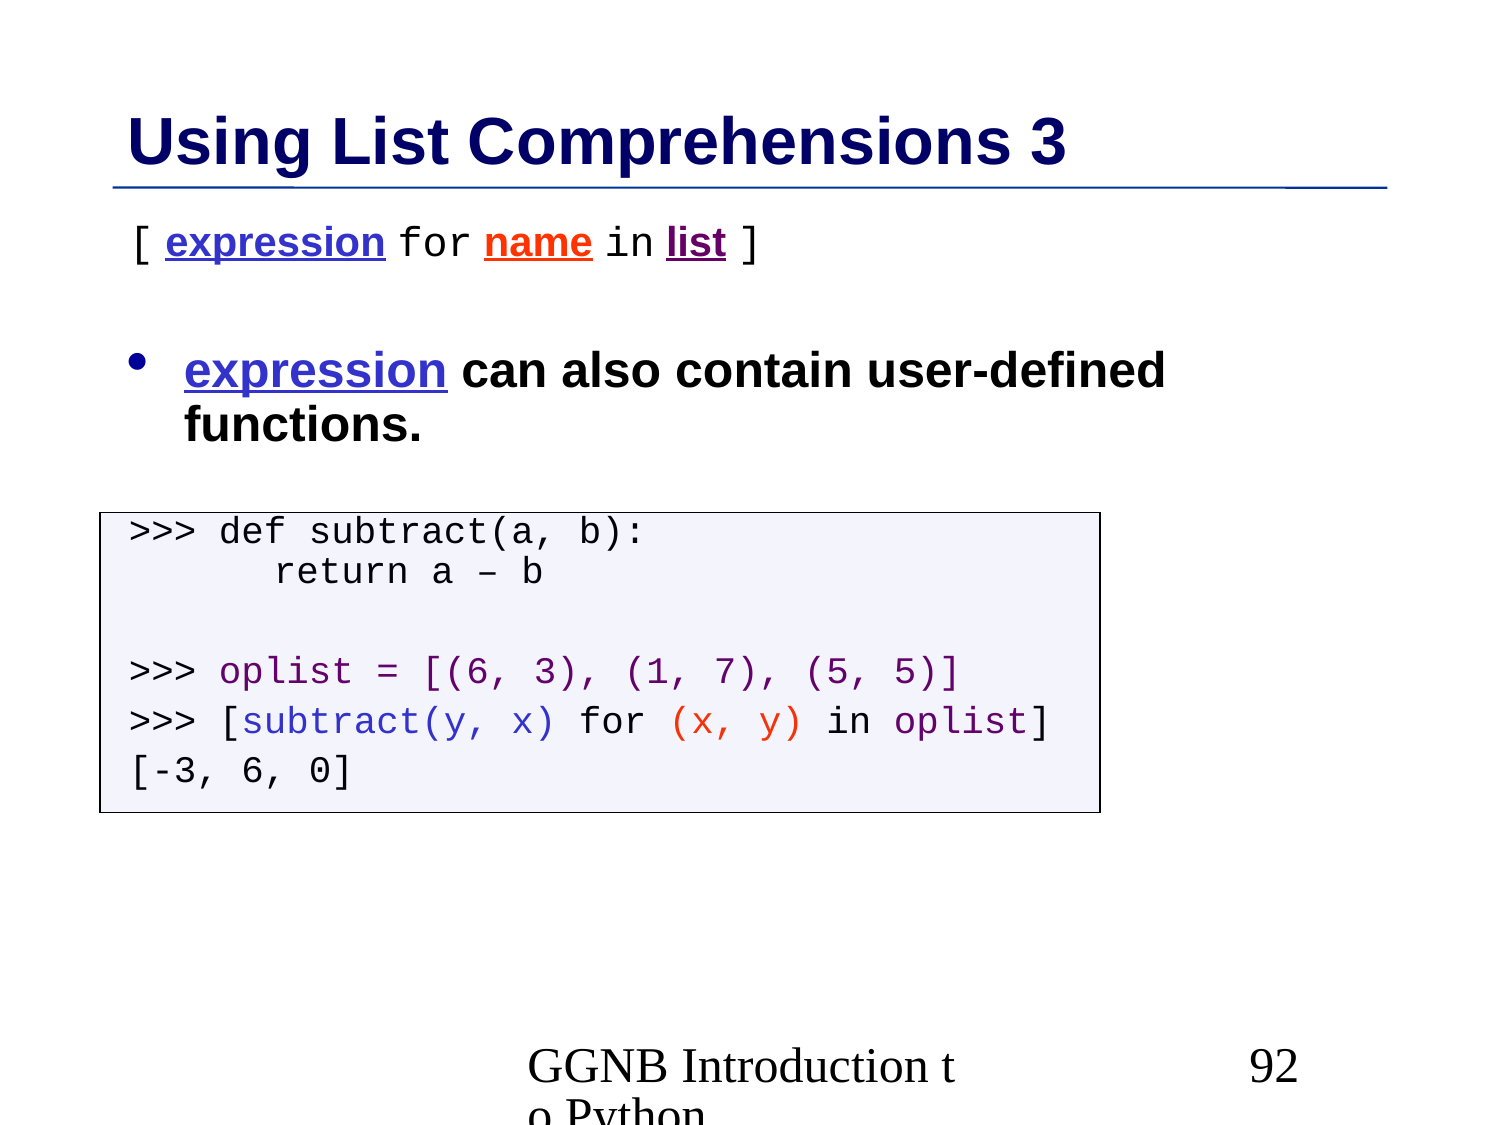

Using List Comprehensions 3
# [ expression for name in list ]
expression can also contain user-defined functions.
>>> def subtract(a, b):
 return a – b
>>> oplist = [(6, 3), (1, 7), (5, 5)]
>>> [subtract(y, x) for (x, y) in oplist]
[-3, 6, 0]
92
GGNB Introduction to Python